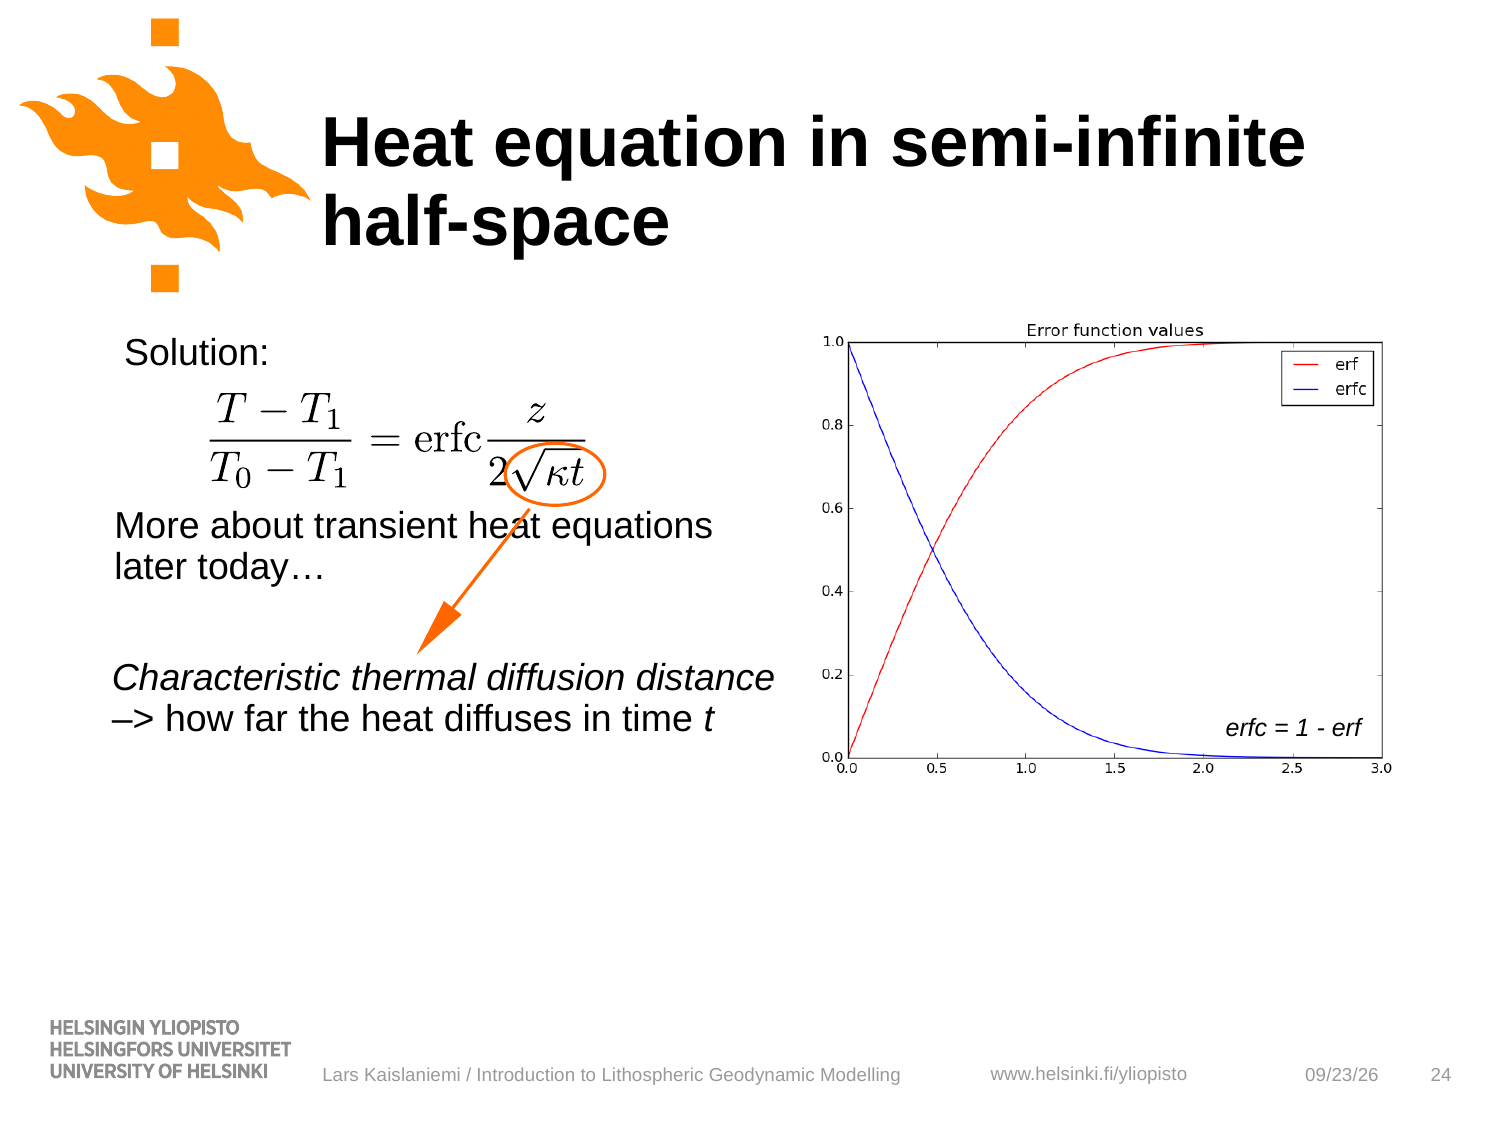

# Heat equation in semi-infinite half-space
Solution:
More about transient heat equations
later today…
Characteristic thermal diffusion distance
–> how far the heat diffuses in time t
erfc = 1 - erf
Lars Kaislaniemi / Introduction to Lithospheric Geodynamic Modelling
24